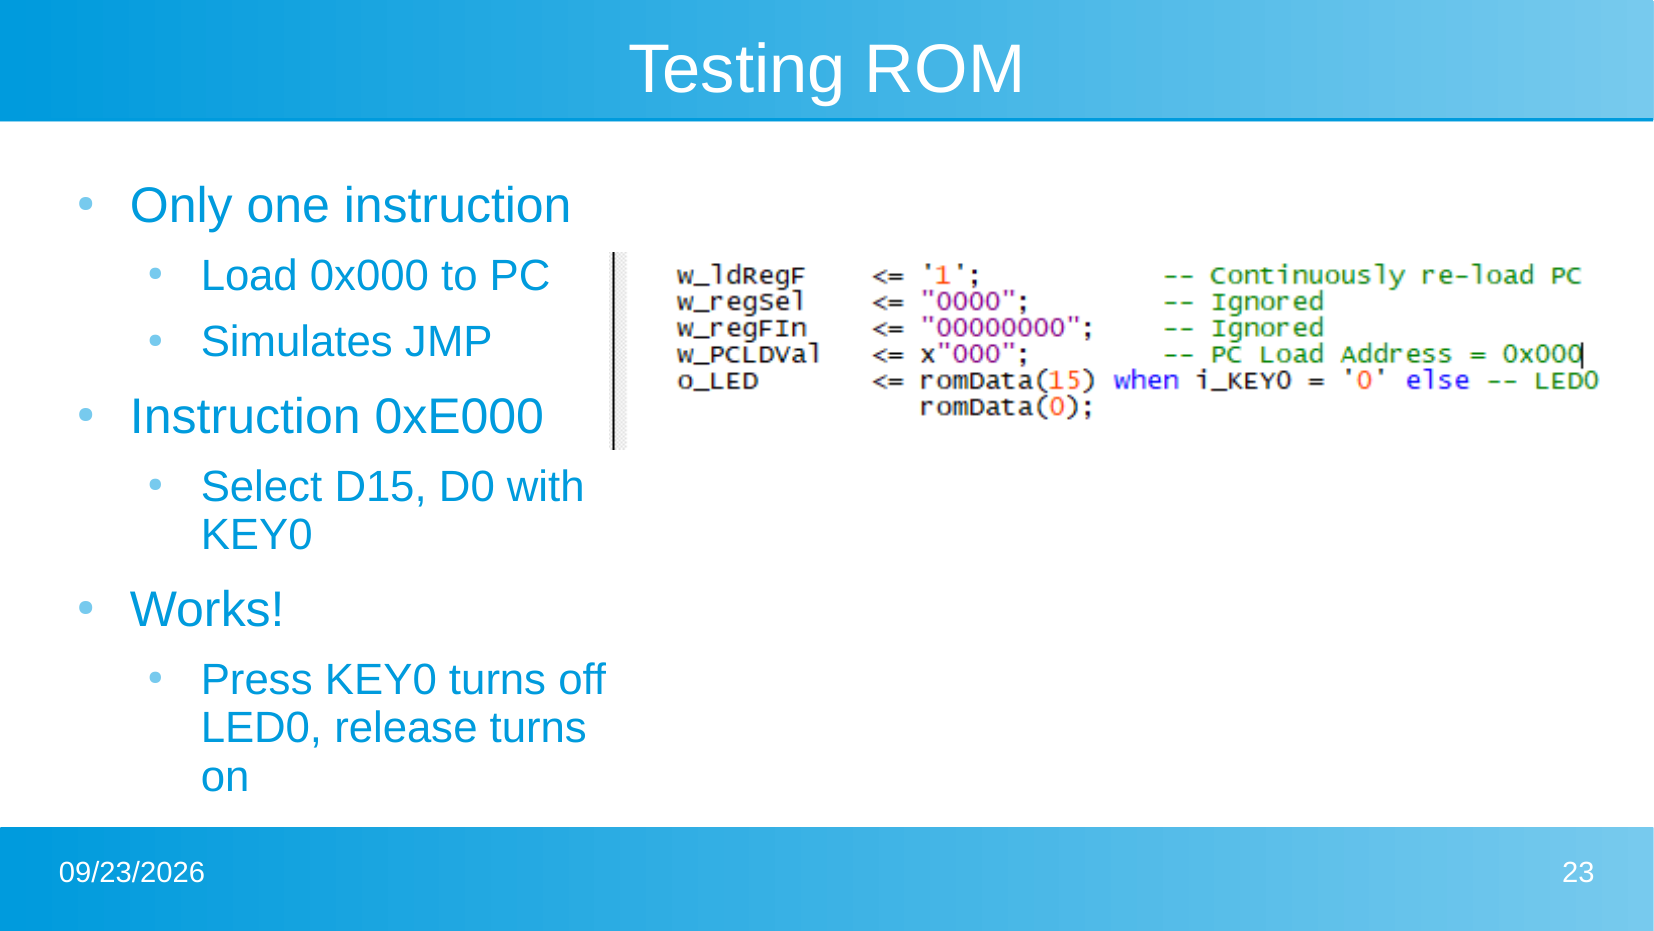

# Testing ROM
Only one instruction
Load 0x000 to PC
Simulates JMP
Instruction 0xE000
Select D15, D0 with KEY0
Works!
Press KEY0 turns off LED0, release turns on
23